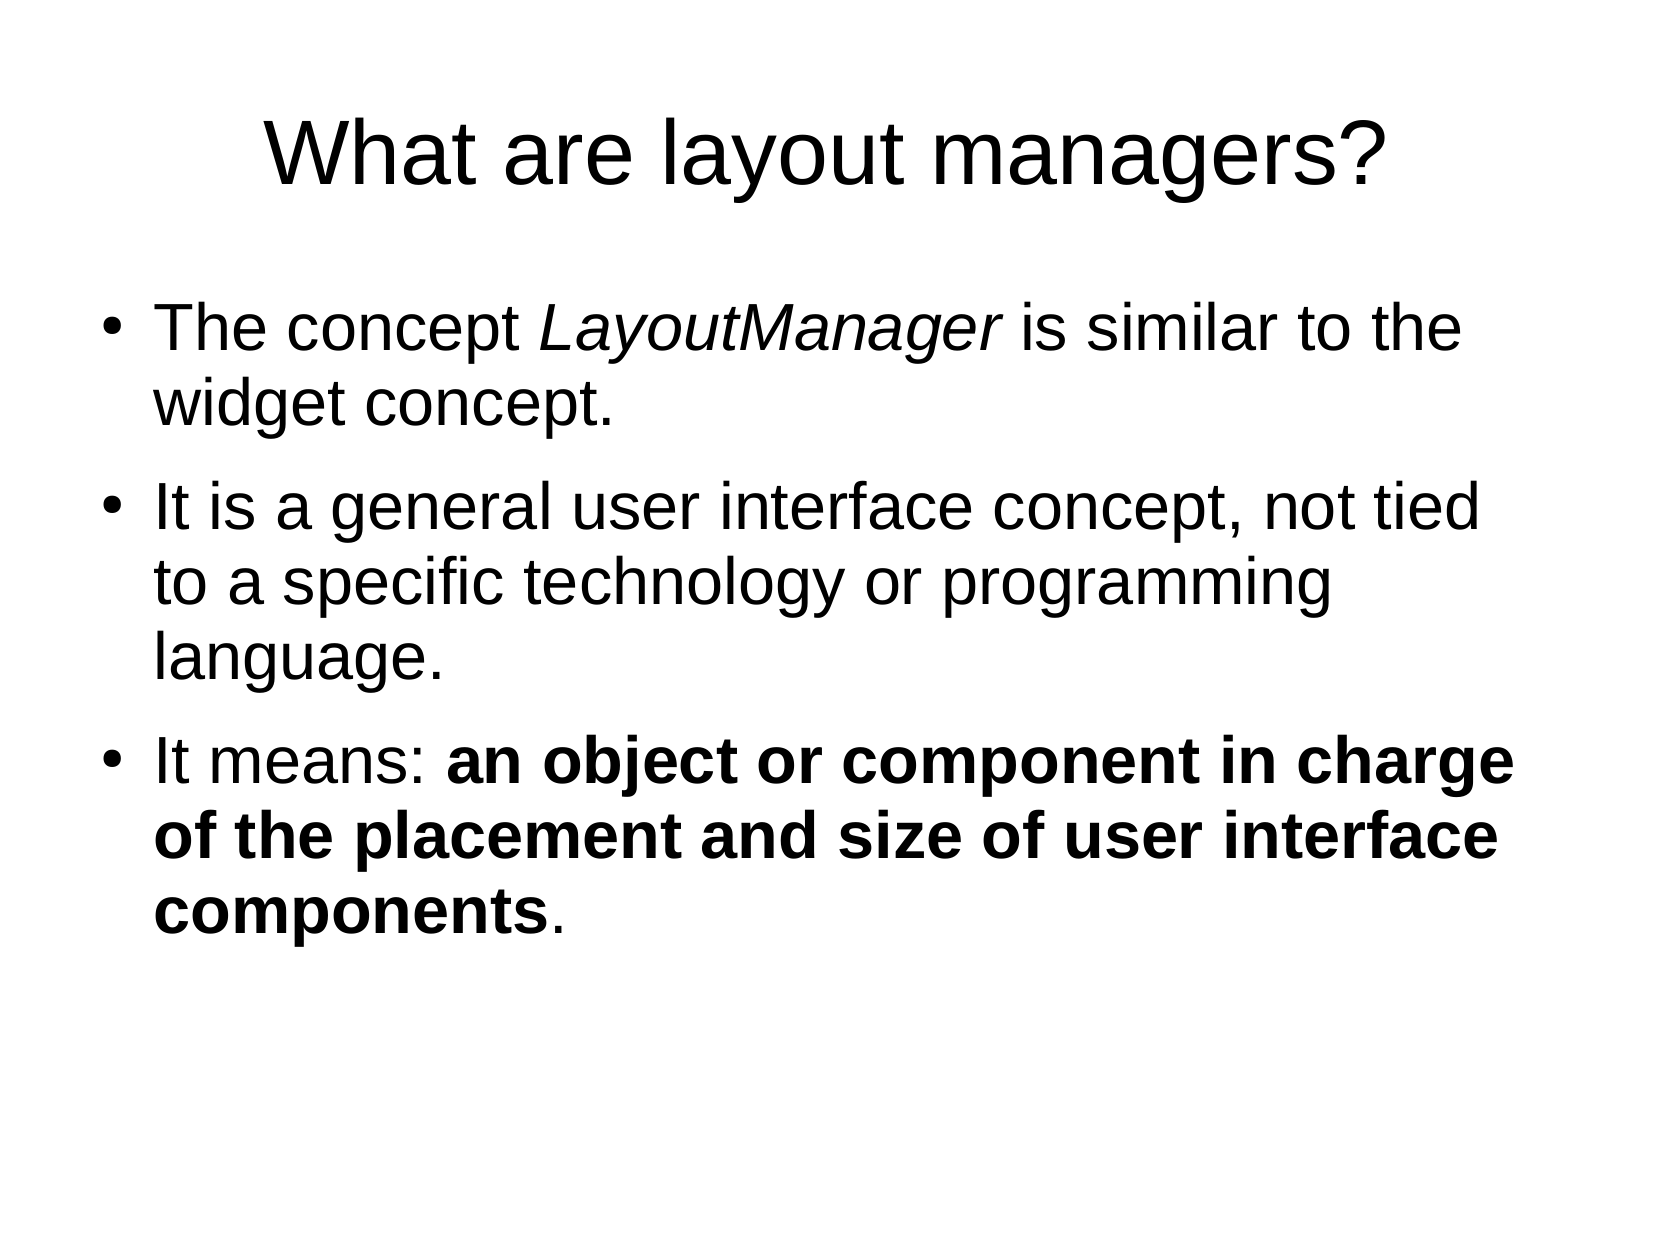

# What are layout managers?
The concept LayoutManager is similar to the widget concept.
It is a general user interface concept, not tied to a specific technology or programming language.
It means: an object or component in charge of the placement and size of user interface components.